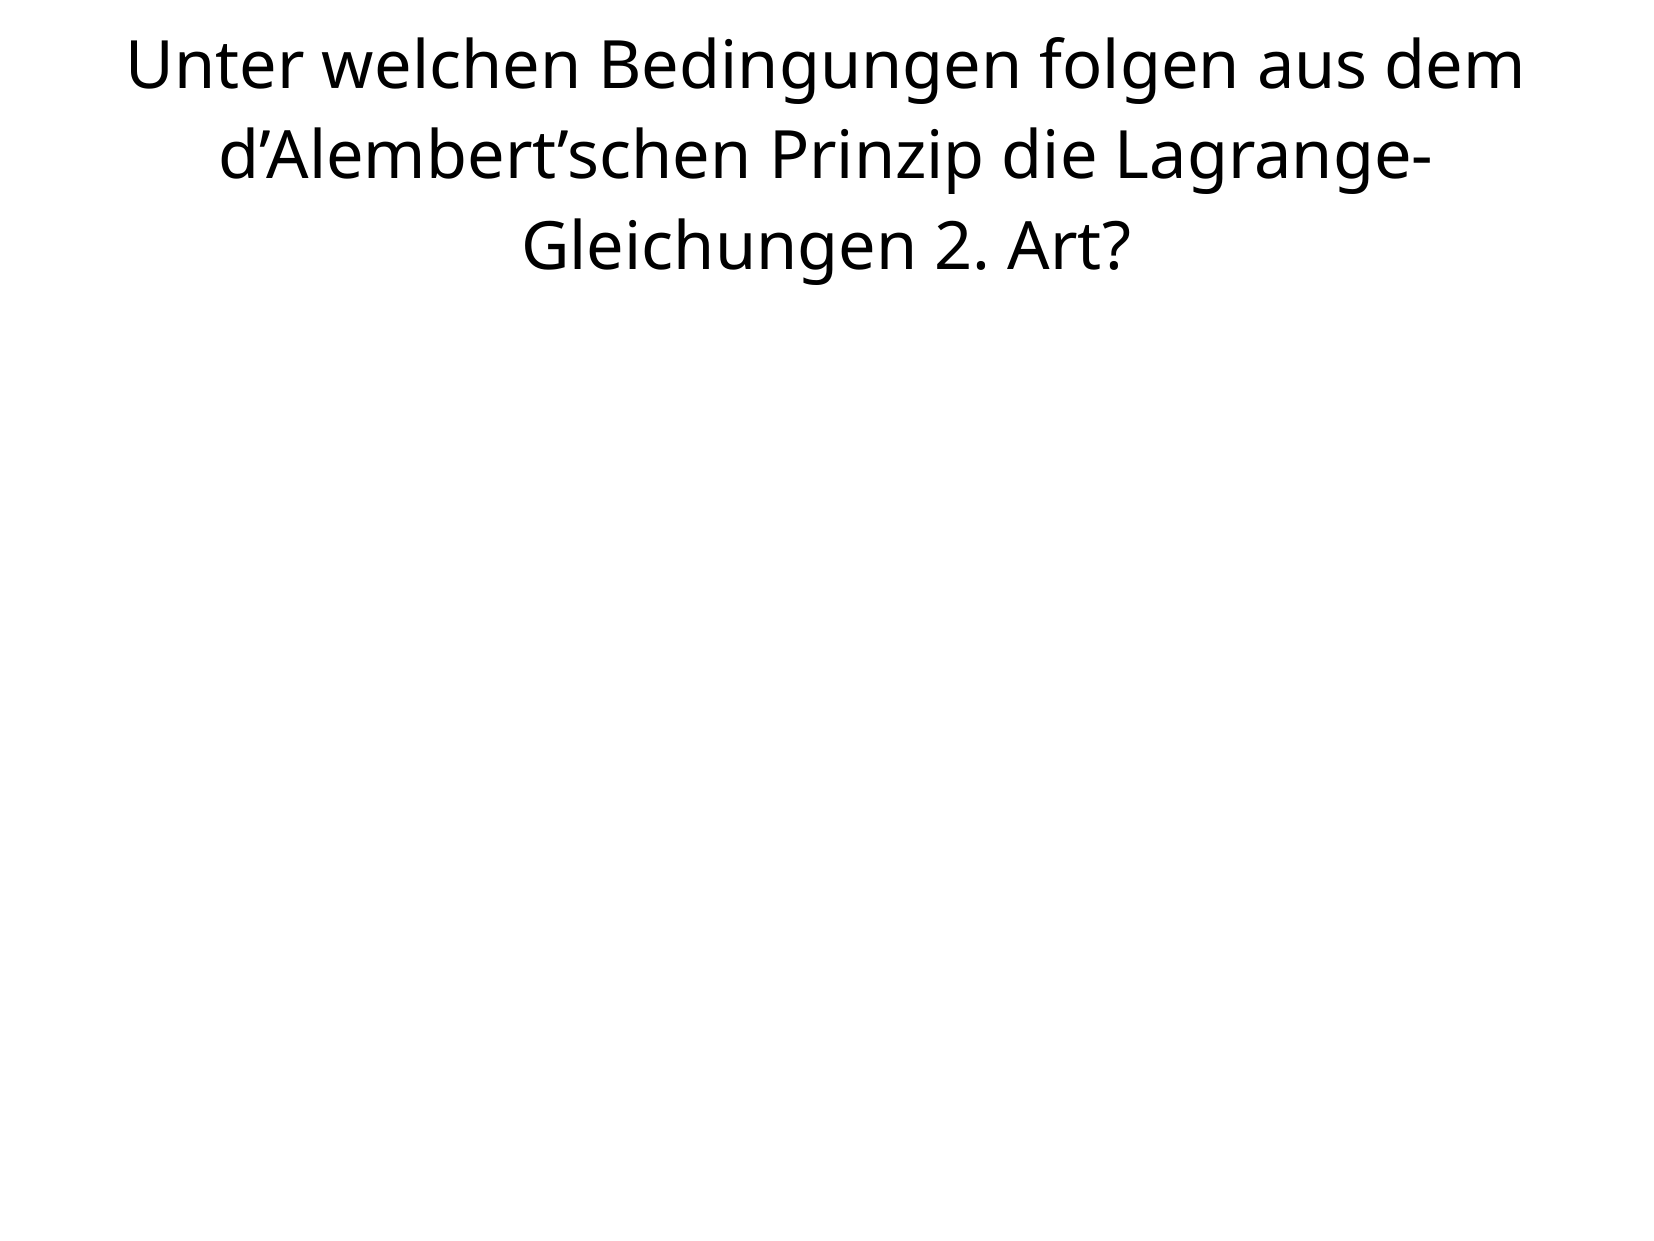

# Unter welchen Bedingungen folgen aus dem d’Alembert’schen Prinzip die Lagrange-Gleichungen 2. Art?